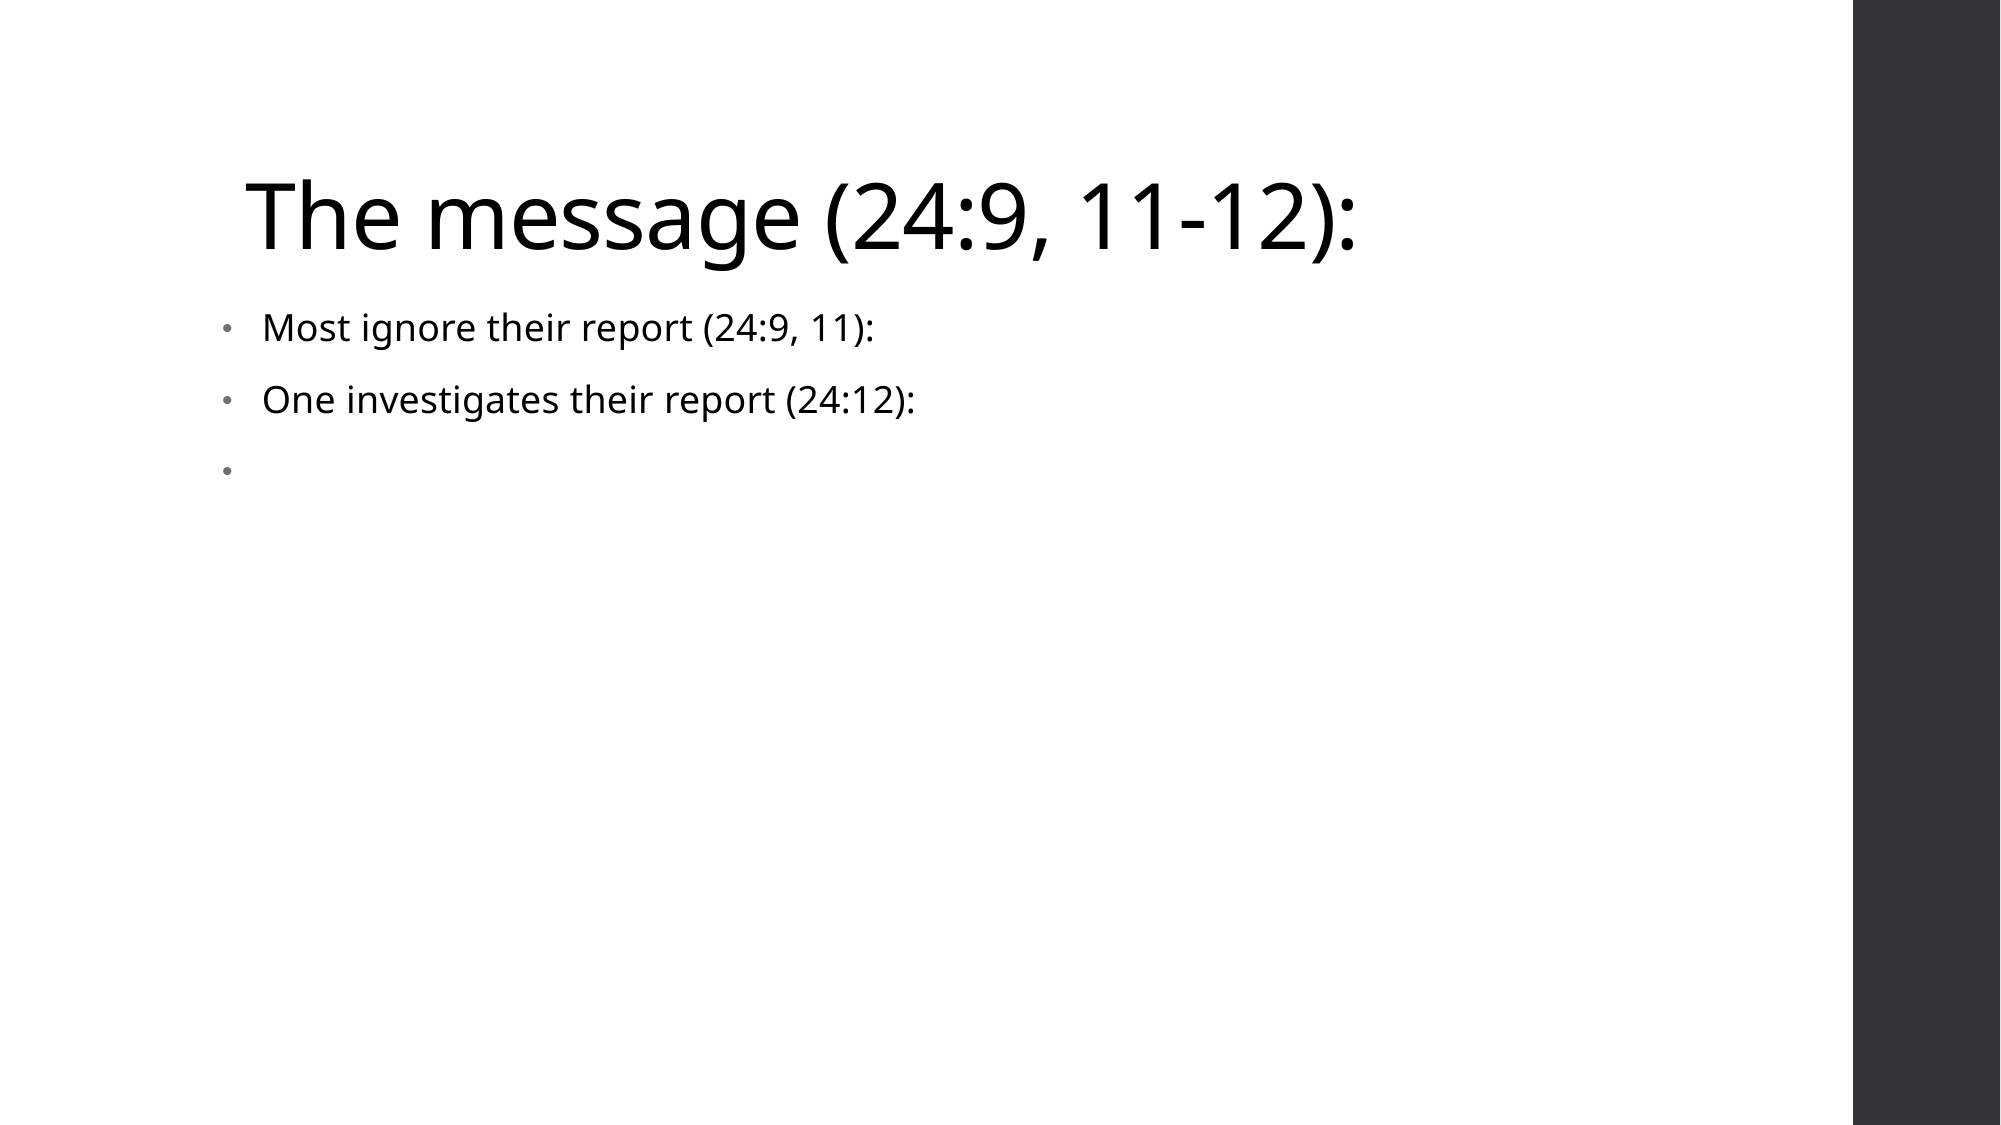

# The message (24:9, 11-12):
 Most ignore their report (24:9, 11):
 One investigates their report (24:12):